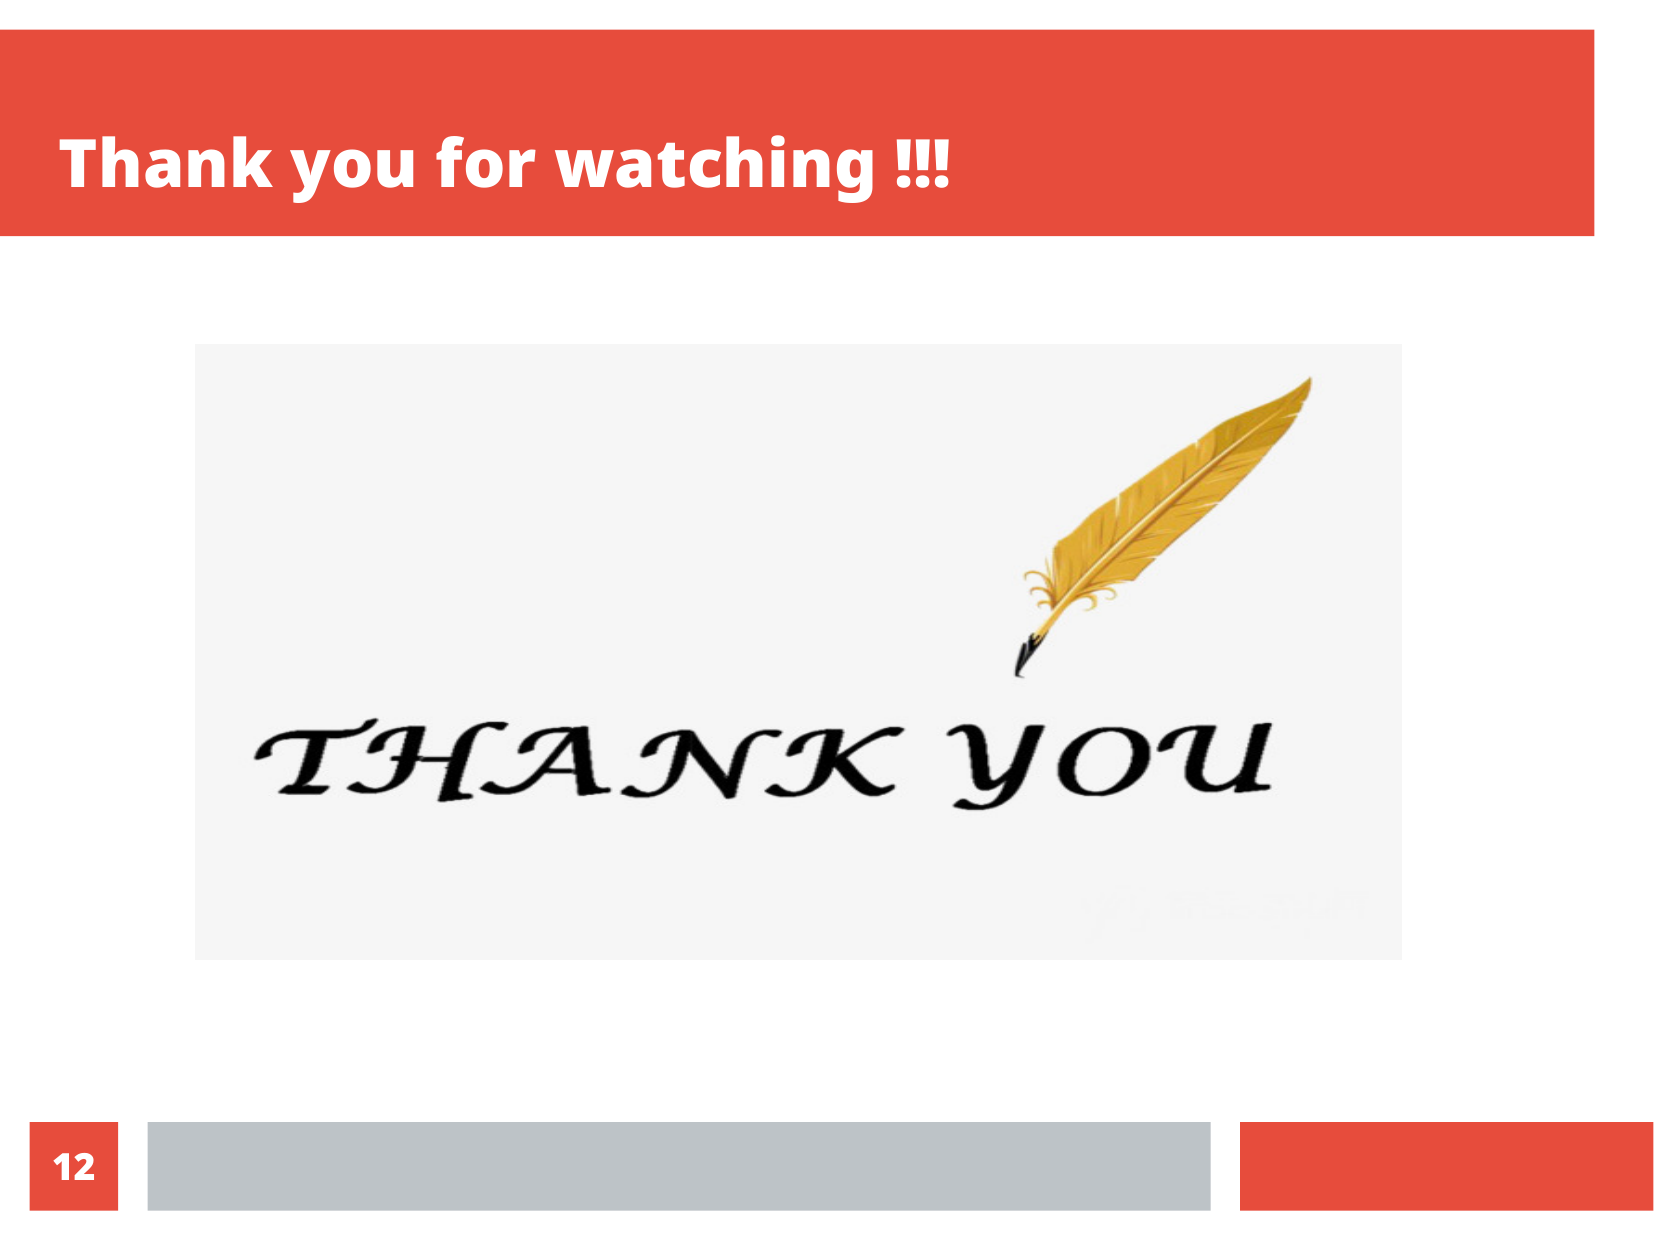

# Thank you for watching !!!
12